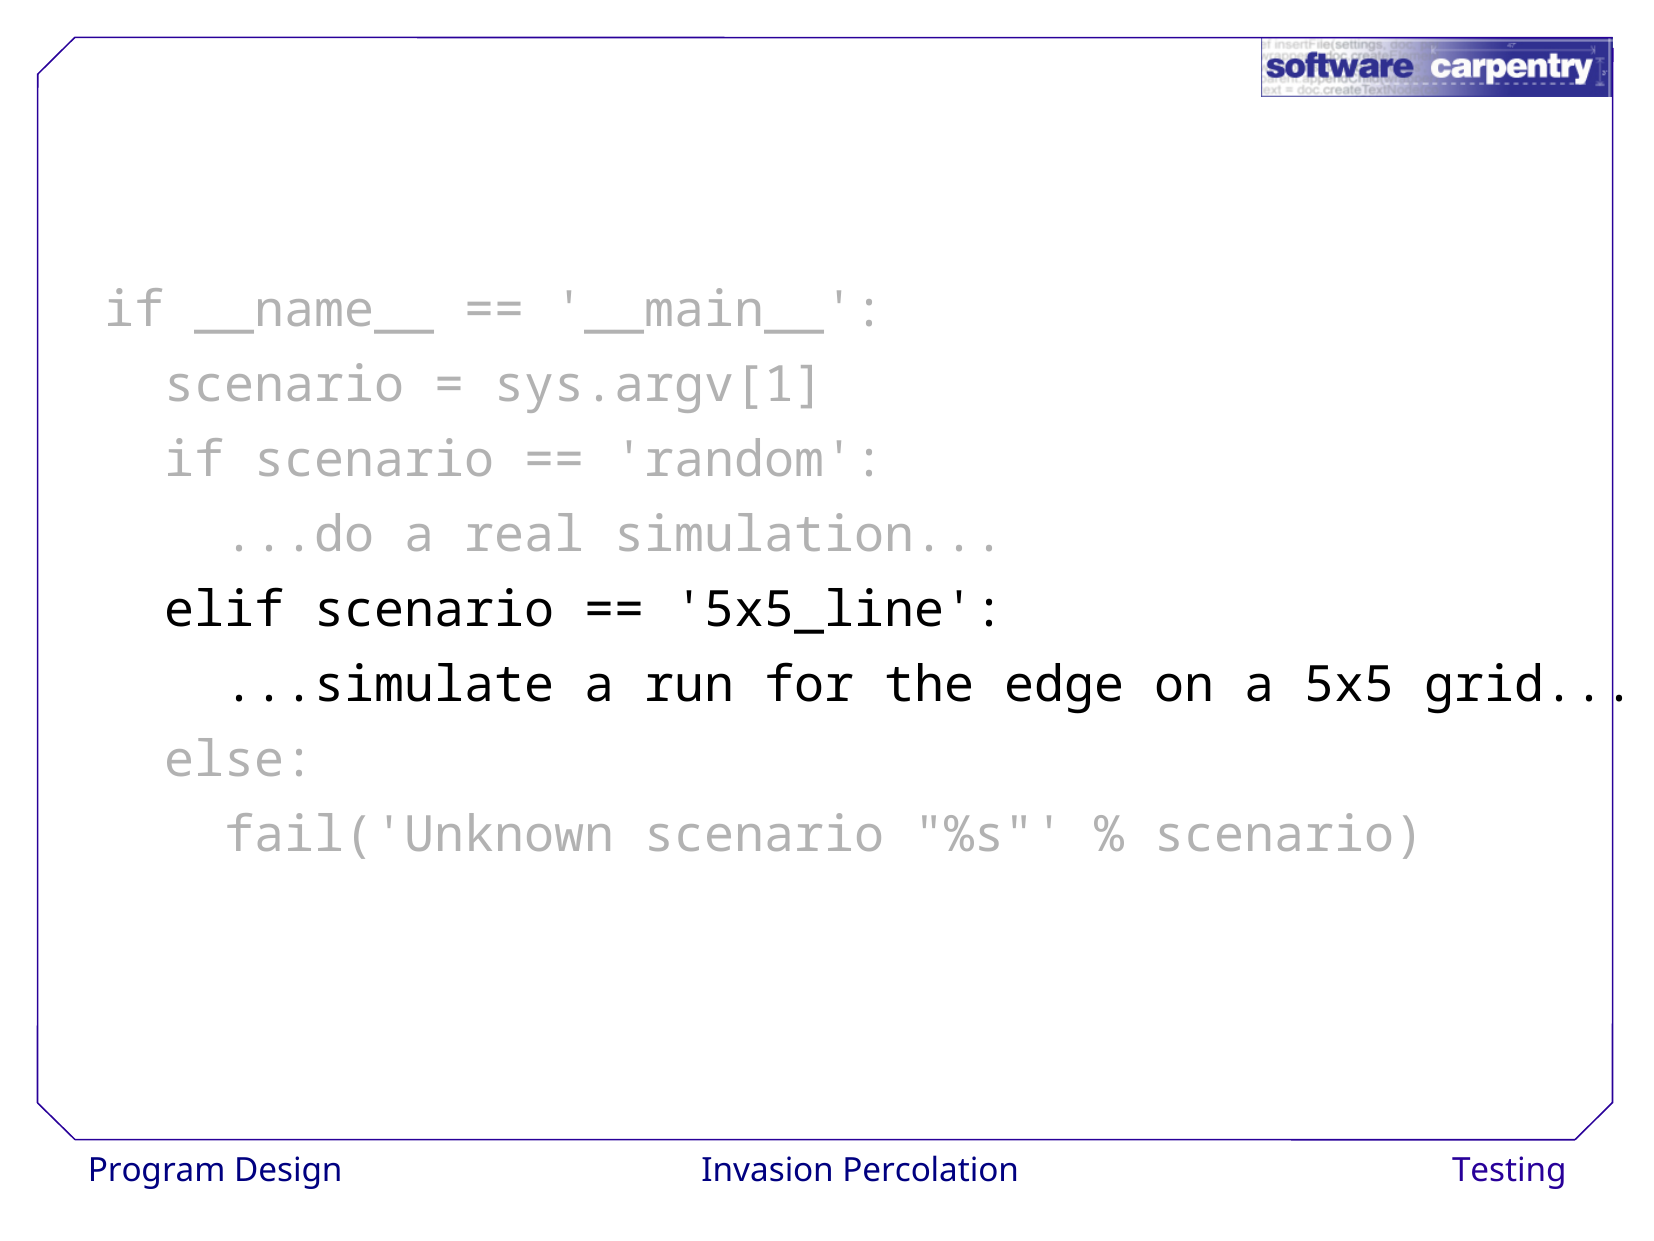

if __name__ == '__main__':
 scenario = sys.argv[1]
 if scenario == 'random':
 ...do a real simulation...
 elif scenario == '5x5_line':
 ...simulate a run for the edge on a 5x5 grid...
 else:
 fail('Unknown scenario "%s"' % scenario)